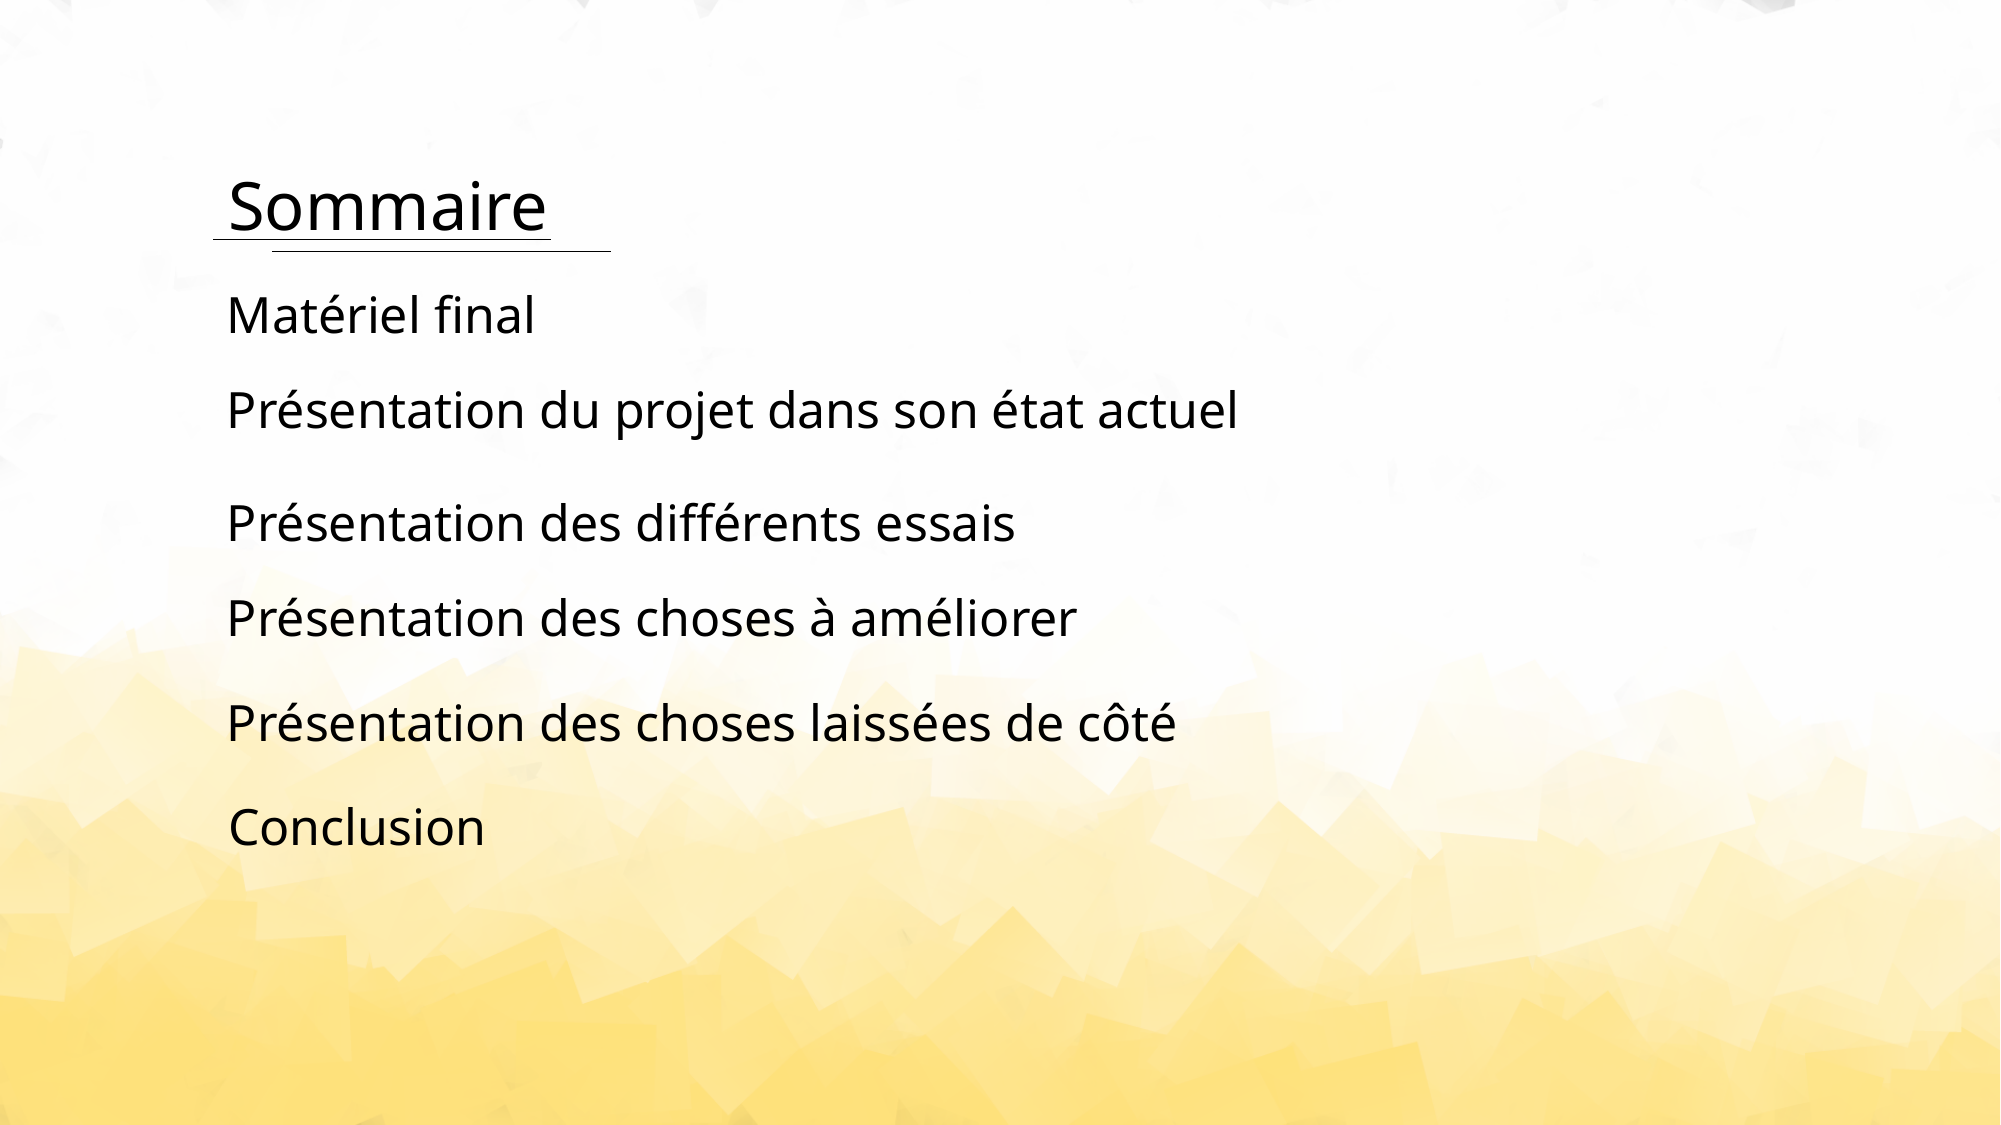

Sommaire
Matériel final
Présentation du projet dans son état actuel
Présentation des différents essais
Présentation des choses à améliorer
Présentation des choses laissées de côté
Conclusion